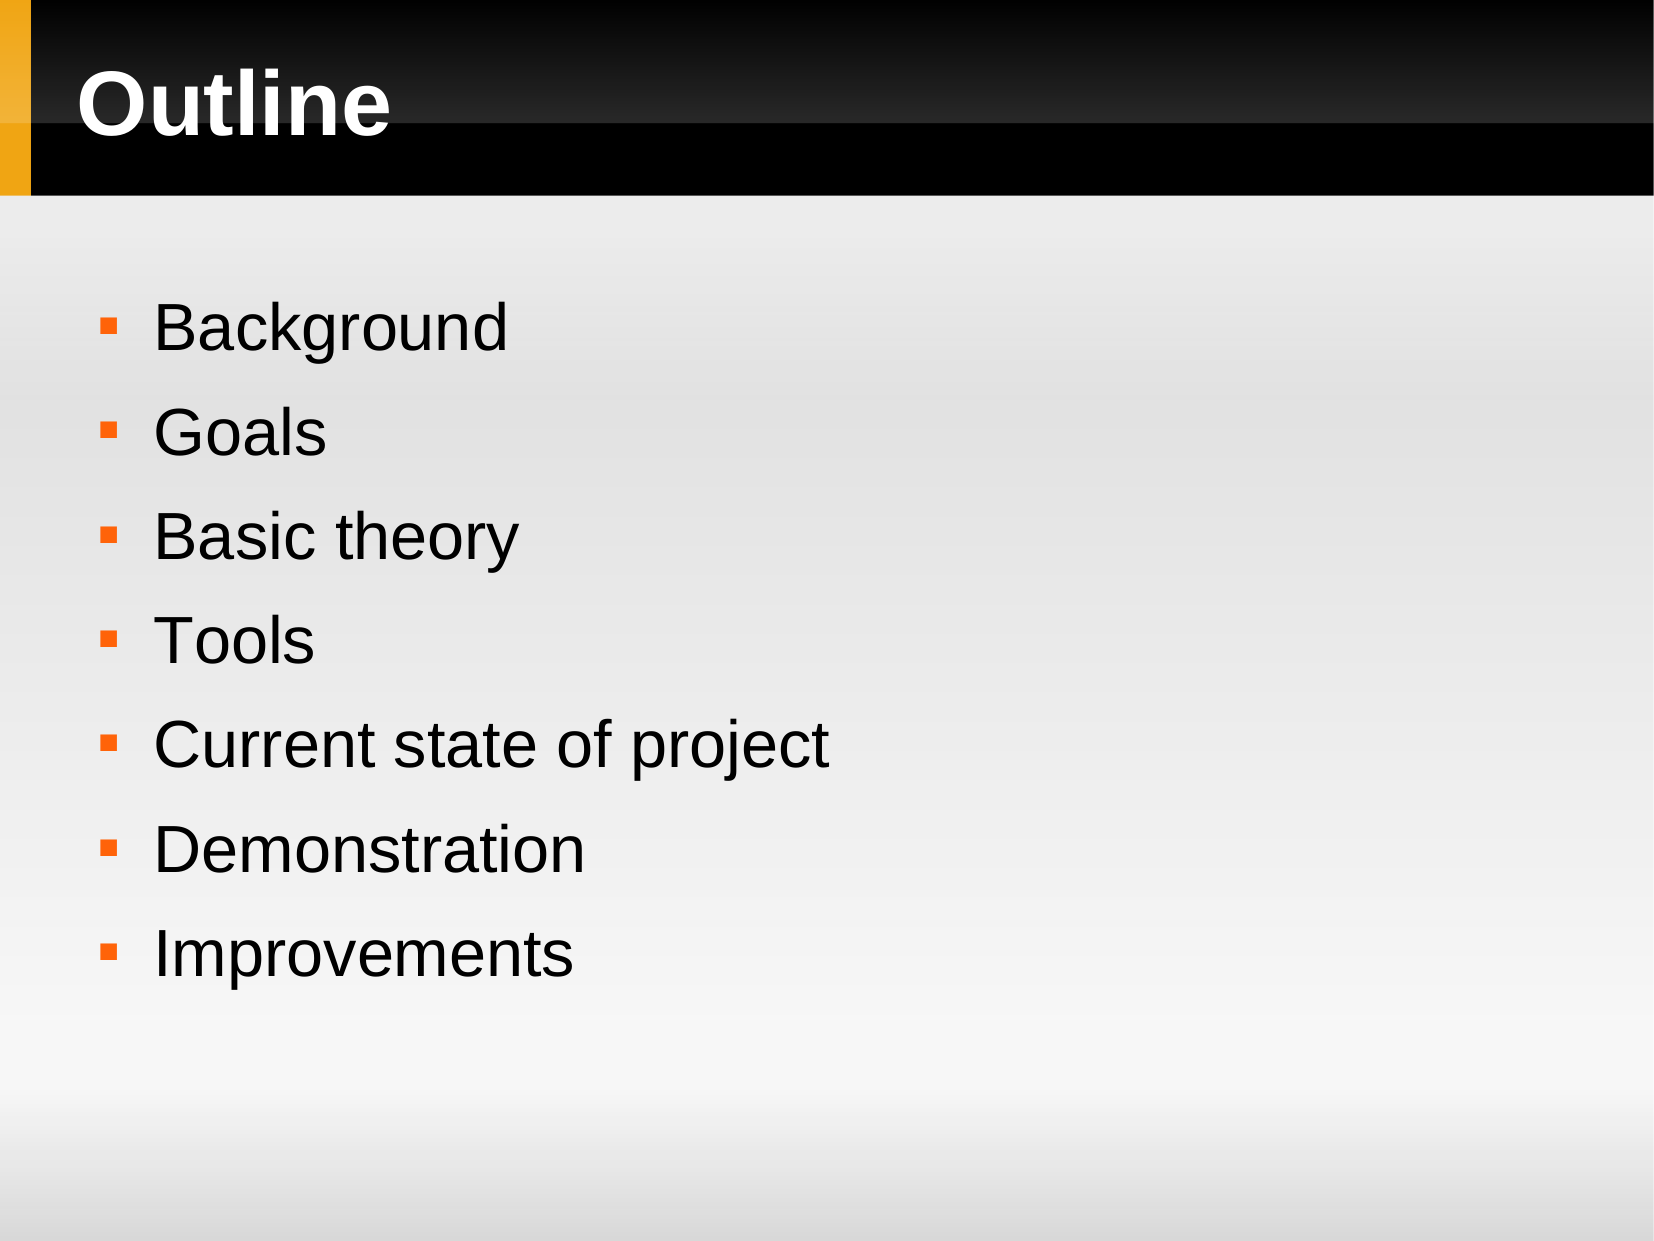

# Outline
Background
Goals
Basic theory
Tools
Current state of project
Demonstration
Improvements